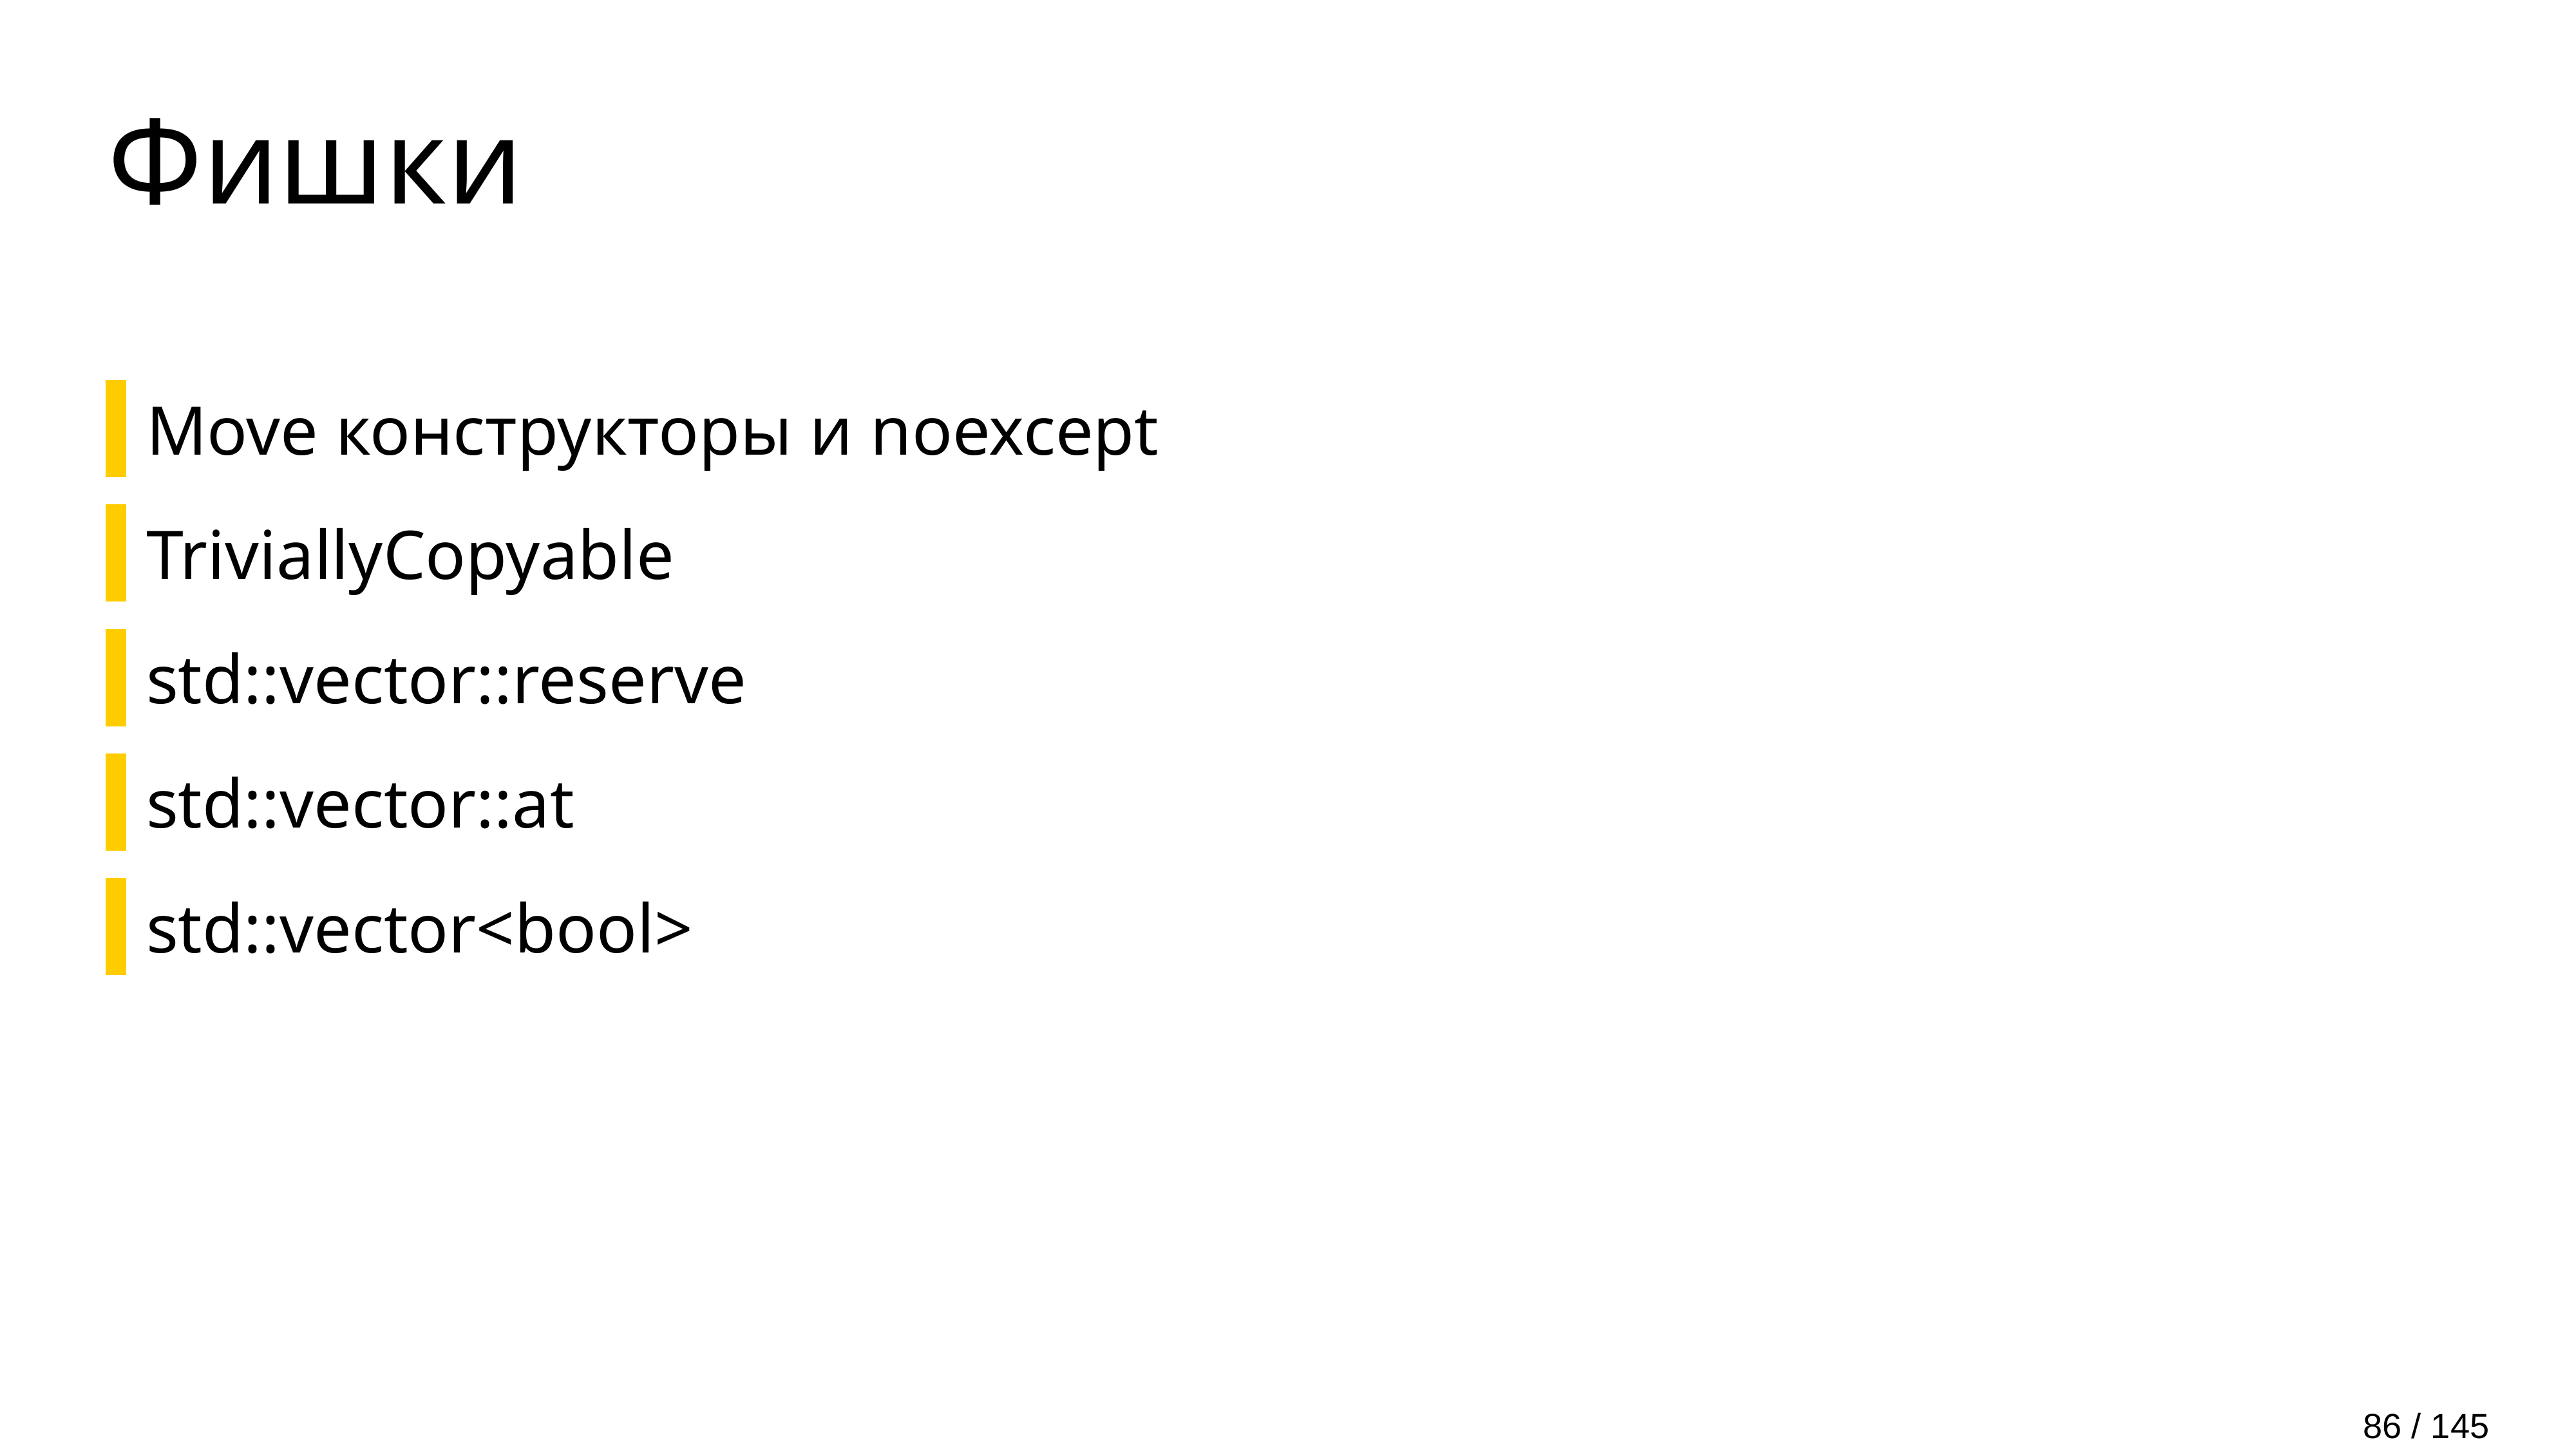

# Фишки
 Move конструкторы и noexcept
 TriviallyCopyable
 std::vector::reserve
 std::vector::at
 std::vector<bool>